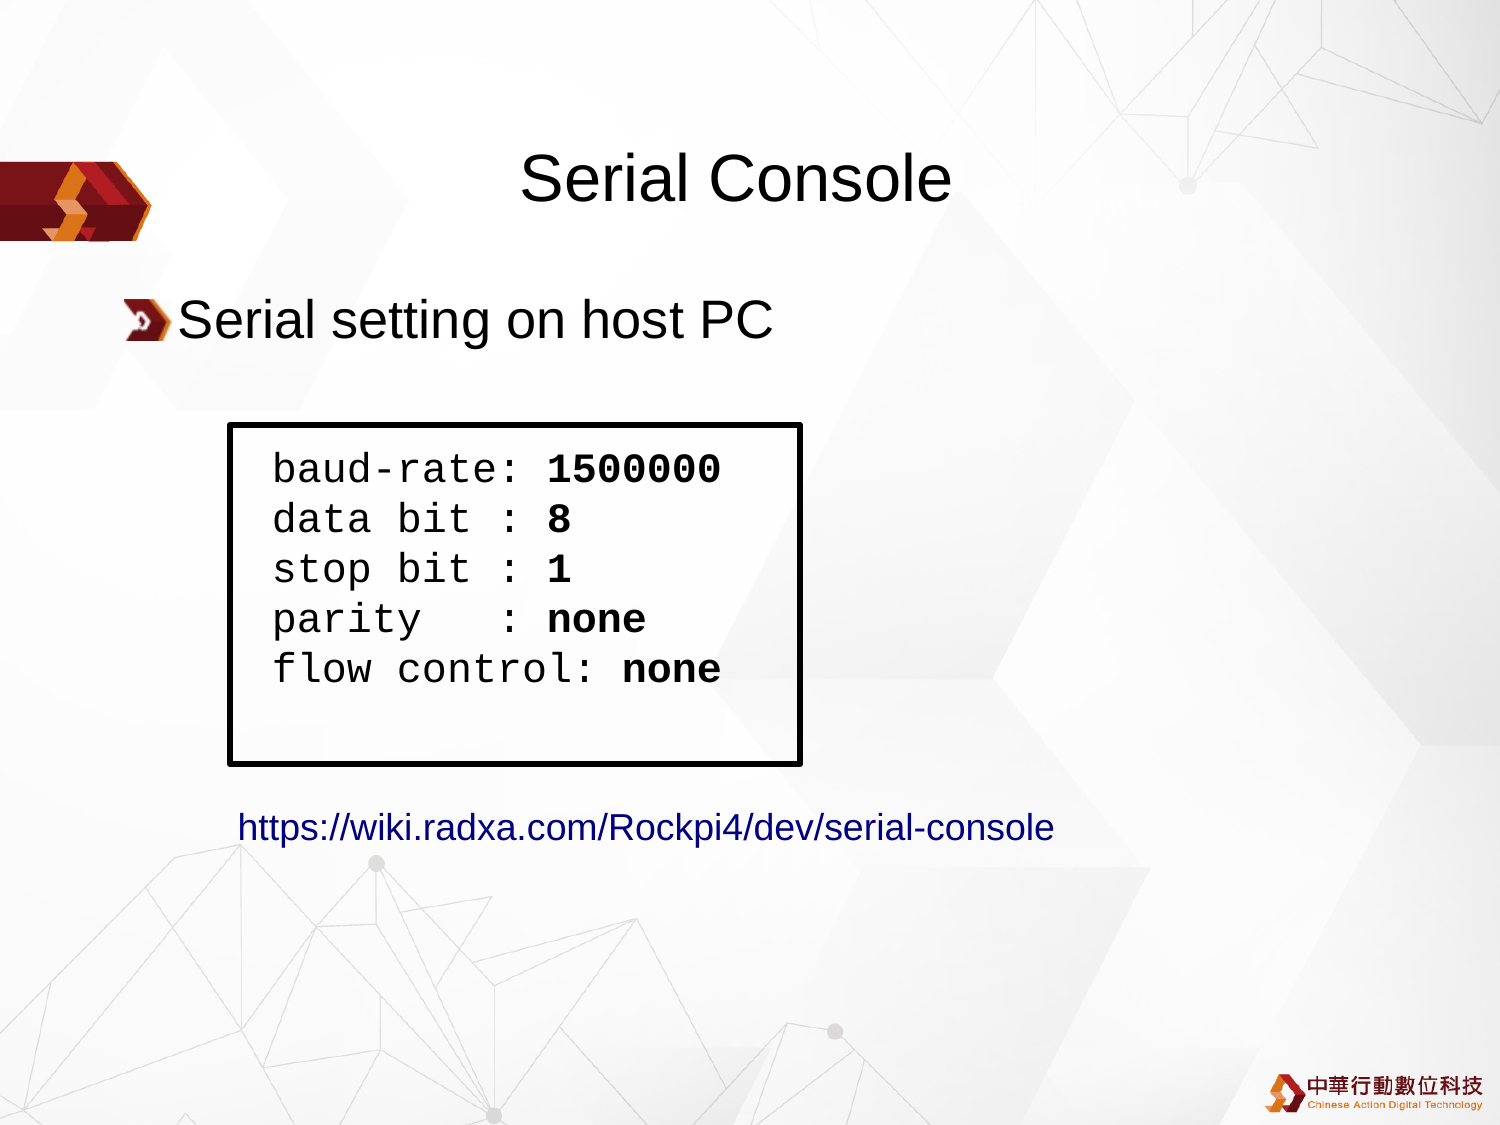

# Serial Console
Serial setting on host PC
 baud-rate: 1500000
 data bit : 8
 stop bit : 1
 parity   : none
 flow control: none
https://wiki.radxa.com/Rockpi4/dev/serial-console